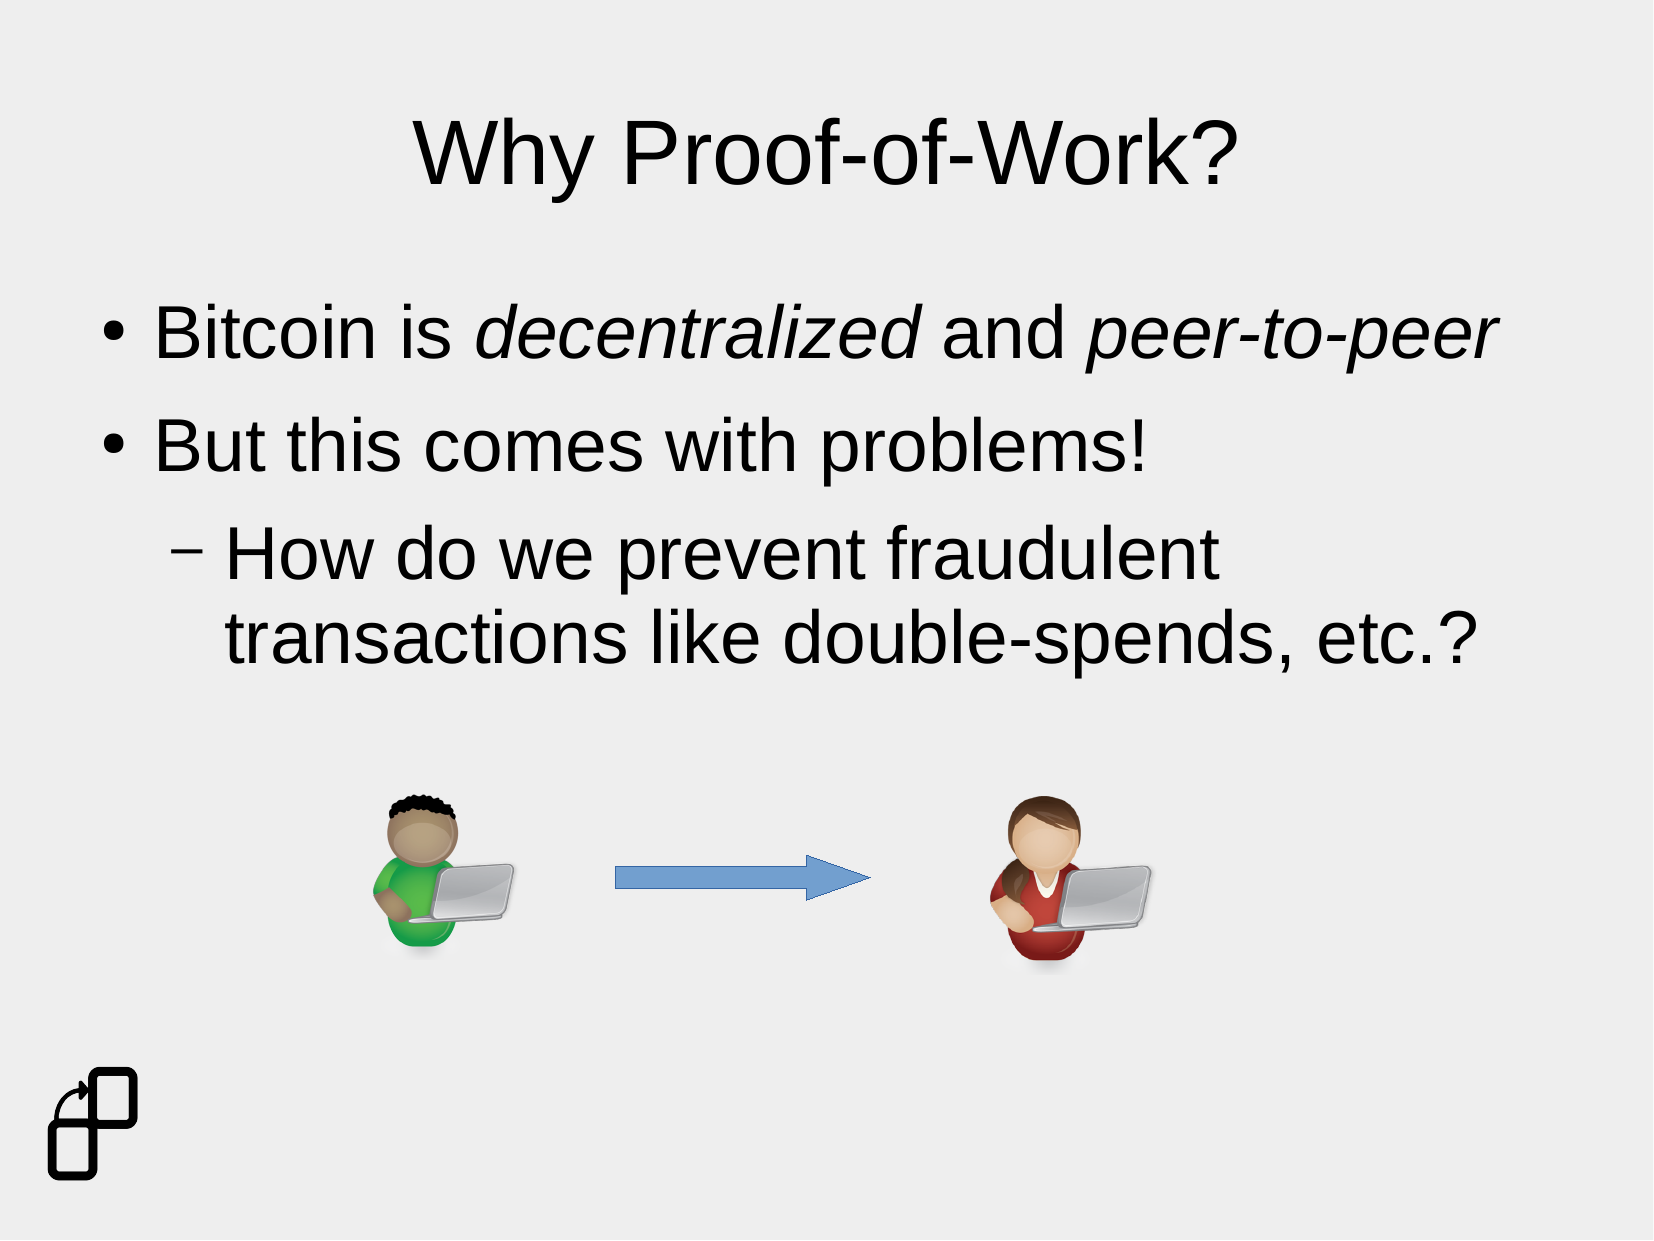

# Why Proof-of-Work?
Bitcoin is decentralized and peer-to-peer
But this comes with problems!
How do we prevent fraudulent transactions like double-spends, etc.?